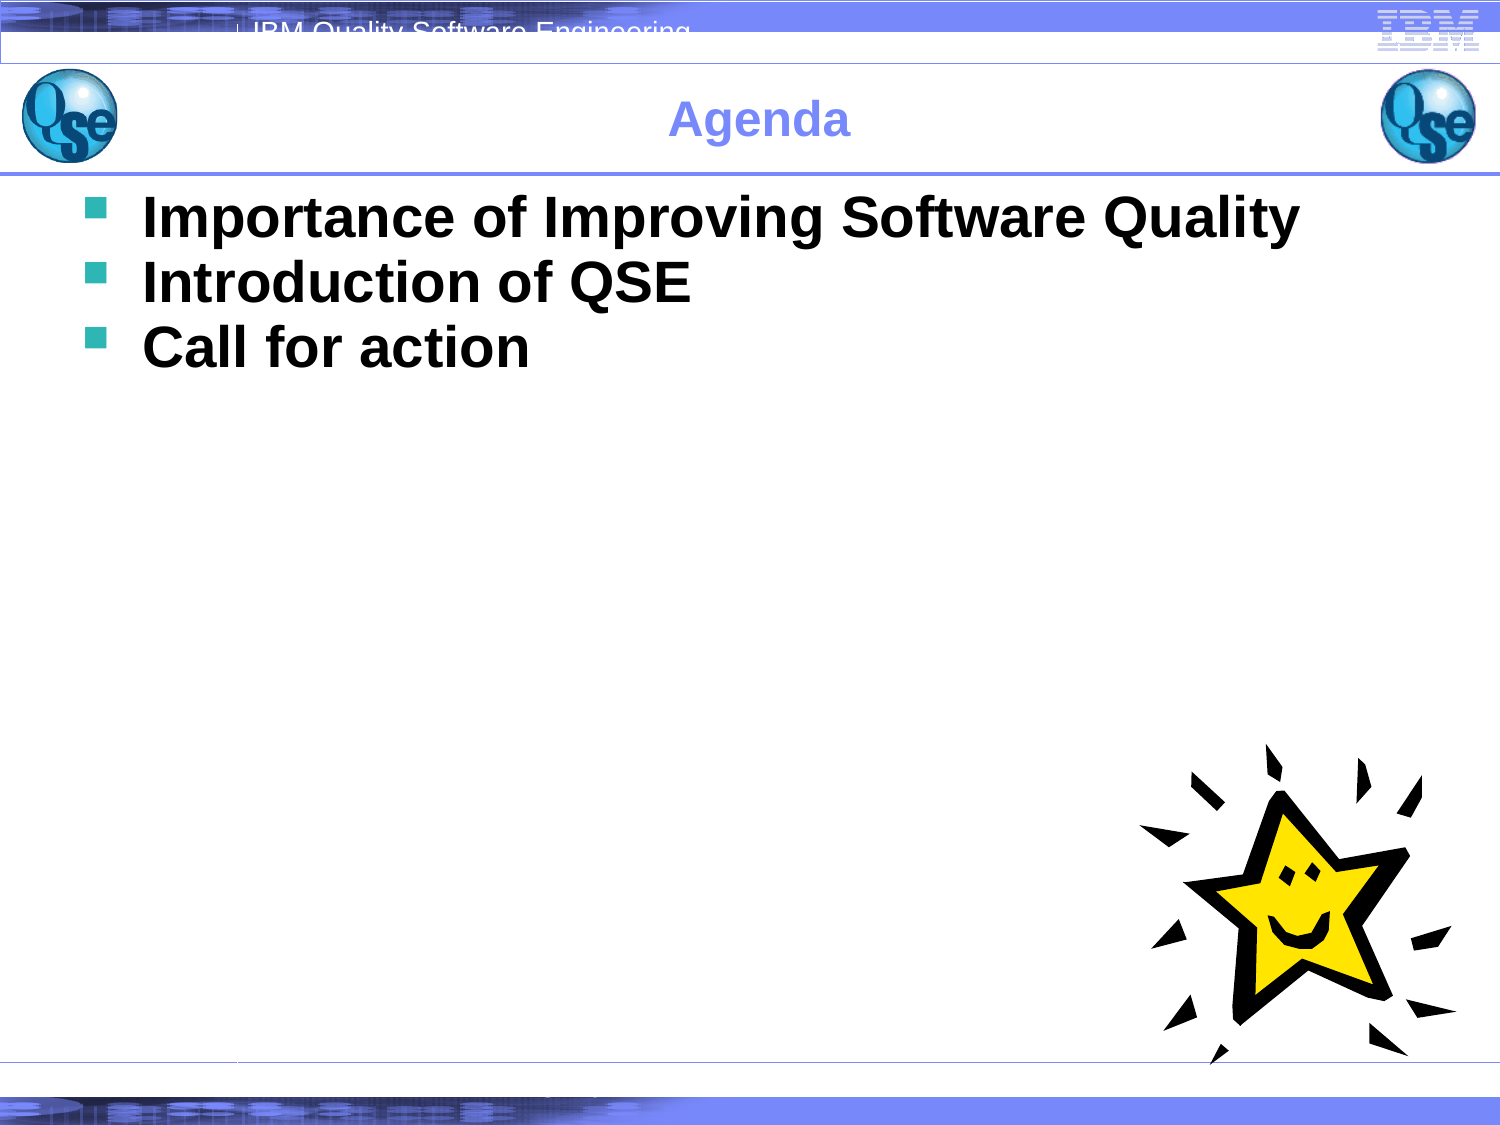

# Agenda
Importance of Improving Software Quality
Introduction of QSE
Call for action
2